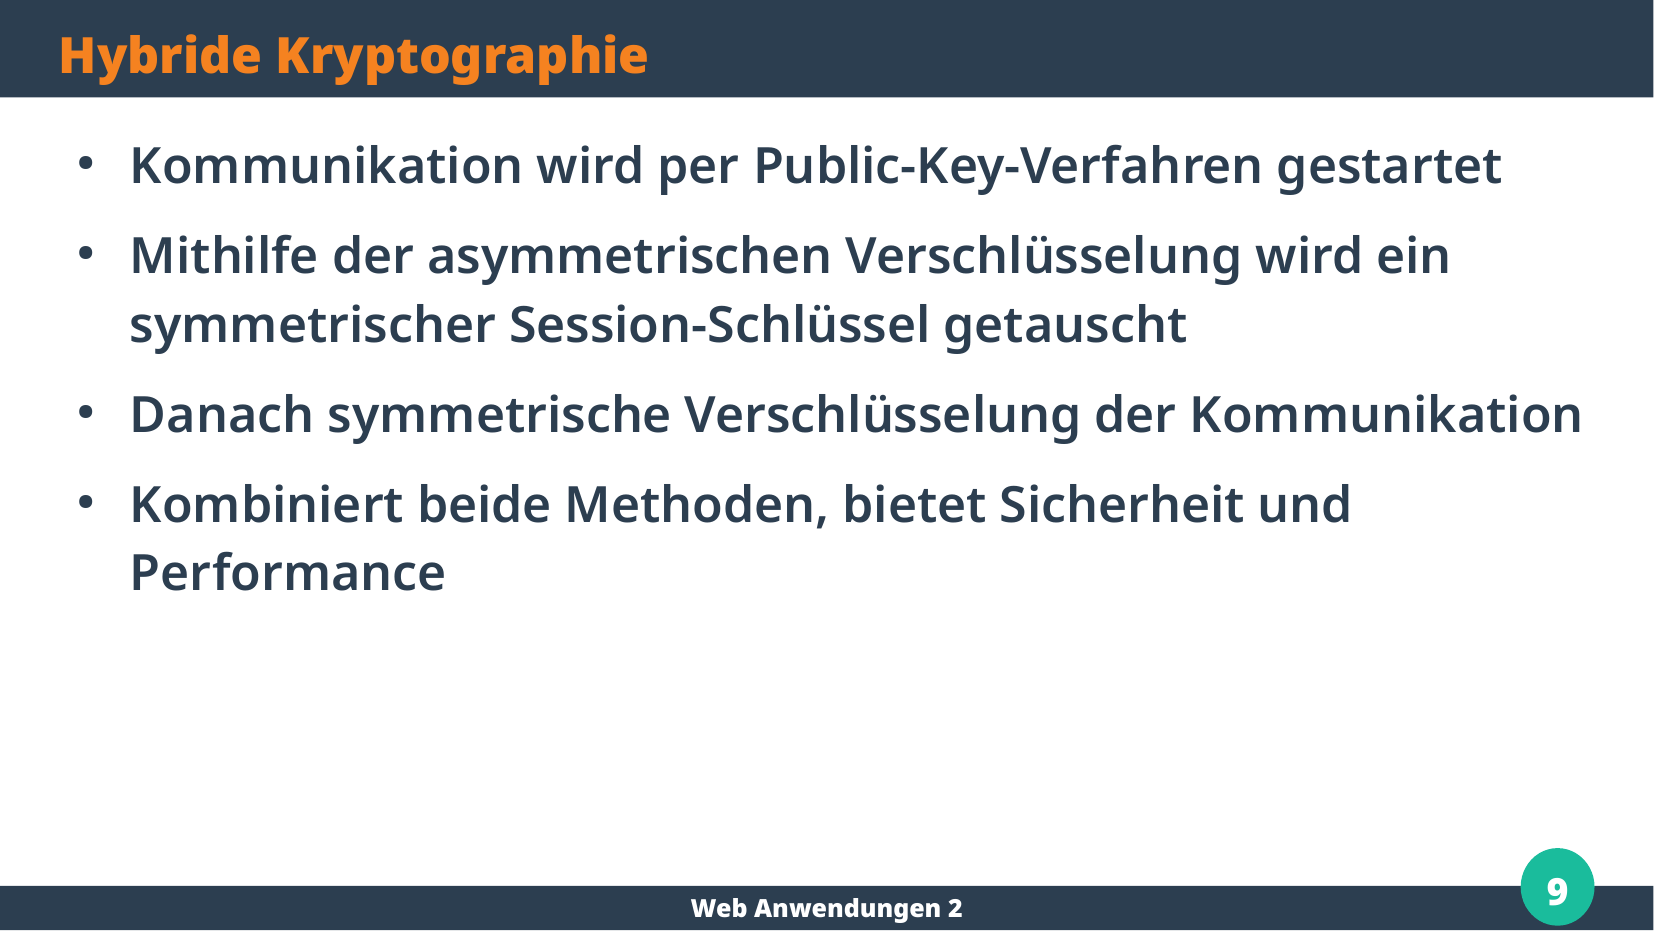

# Hybride Kryptographie
Kommunikation wird per Public-Key-Verfahren gestartet
Mithilfe der asymmetrischen Verschlüsselung wird ein symmetrischer Session-Schlüssel getauscht
Danach symmetrische Verschlüsselung der Kommunikation
Kombiniert beide Methoden, bietet Sicherheit und Performance
9